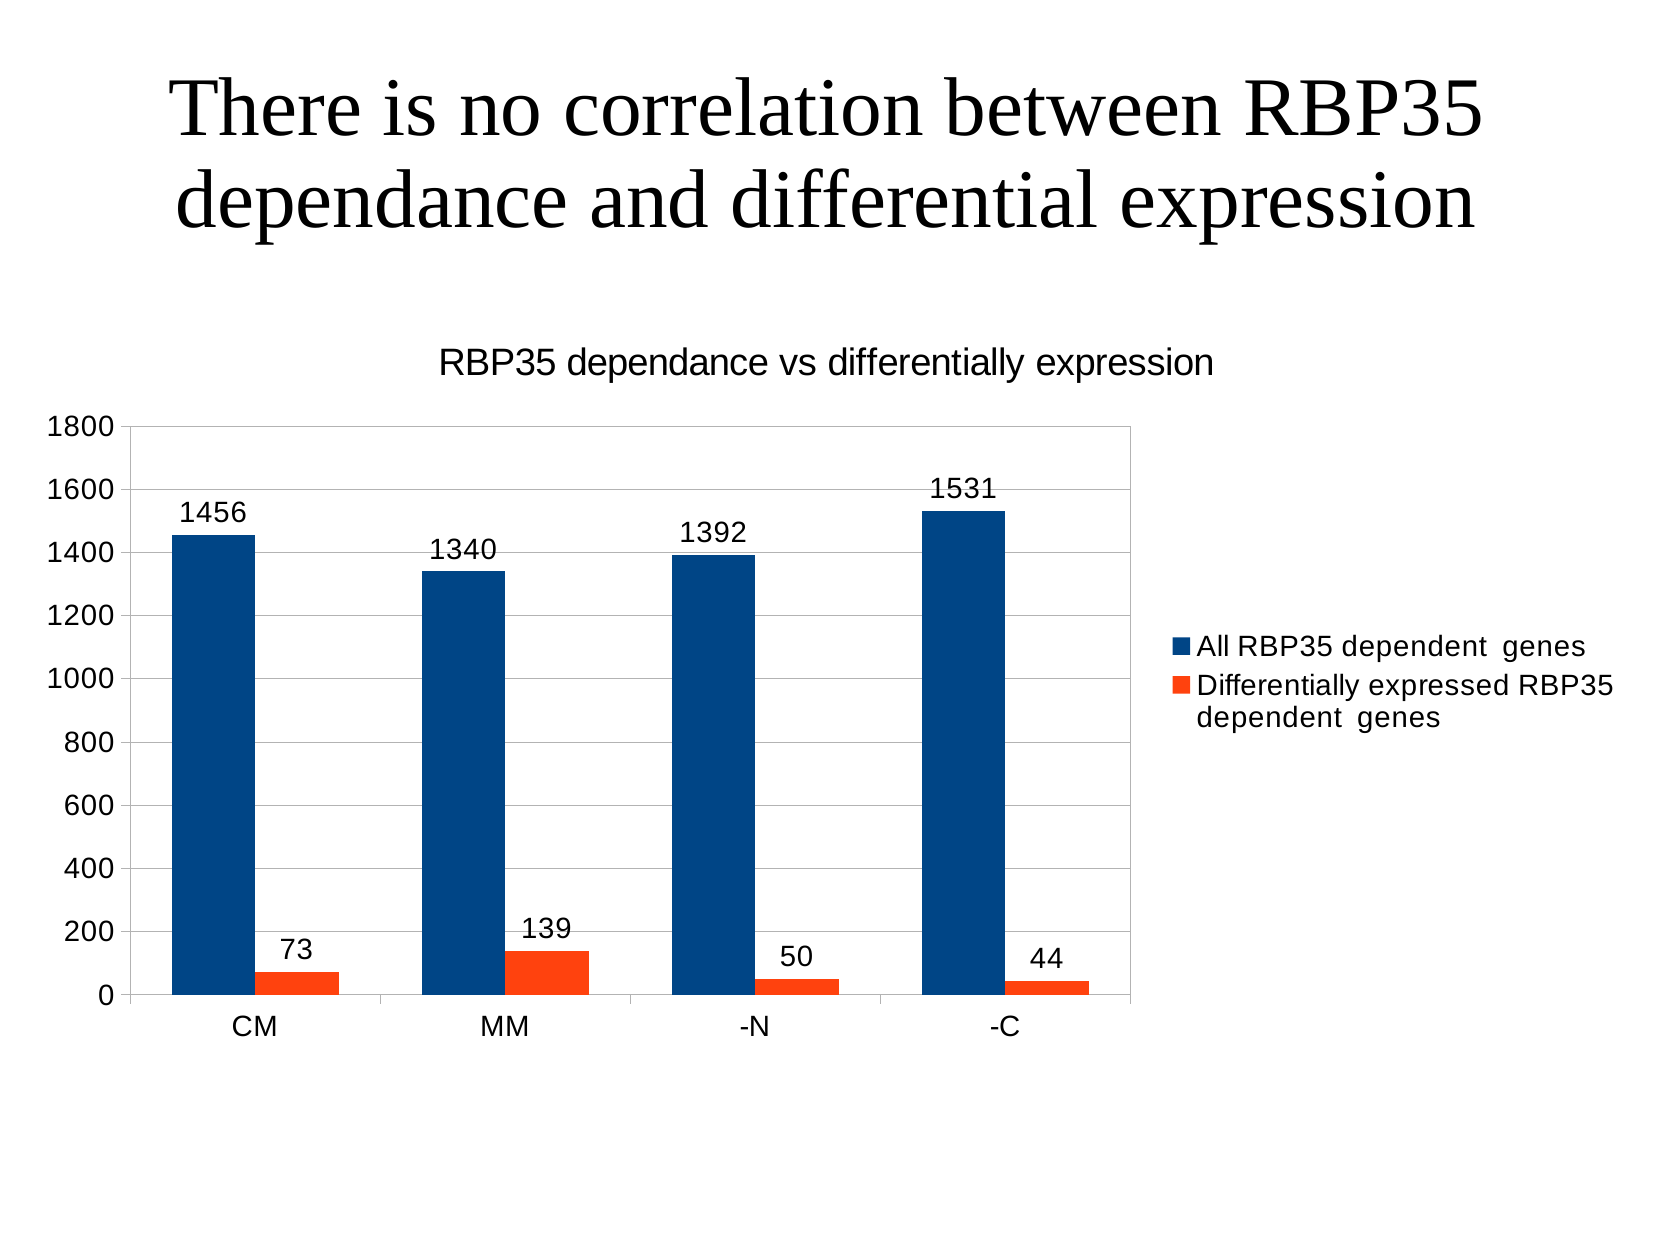

# There is no correlation between RBP35 dependance and differential expression
### Chart: RBP35 dependance vs differentially expression
| Category | All RBP35 dependent genes | Differentially expressed RBP35 dependent genes |
|---|---|---|
| CM | 1456.0 | 73.0 |
| MM | 1340.0 | 139.0 |
| -N | 1392.0 | 50.0 |
| -C | 1531.0 | 44.0 |